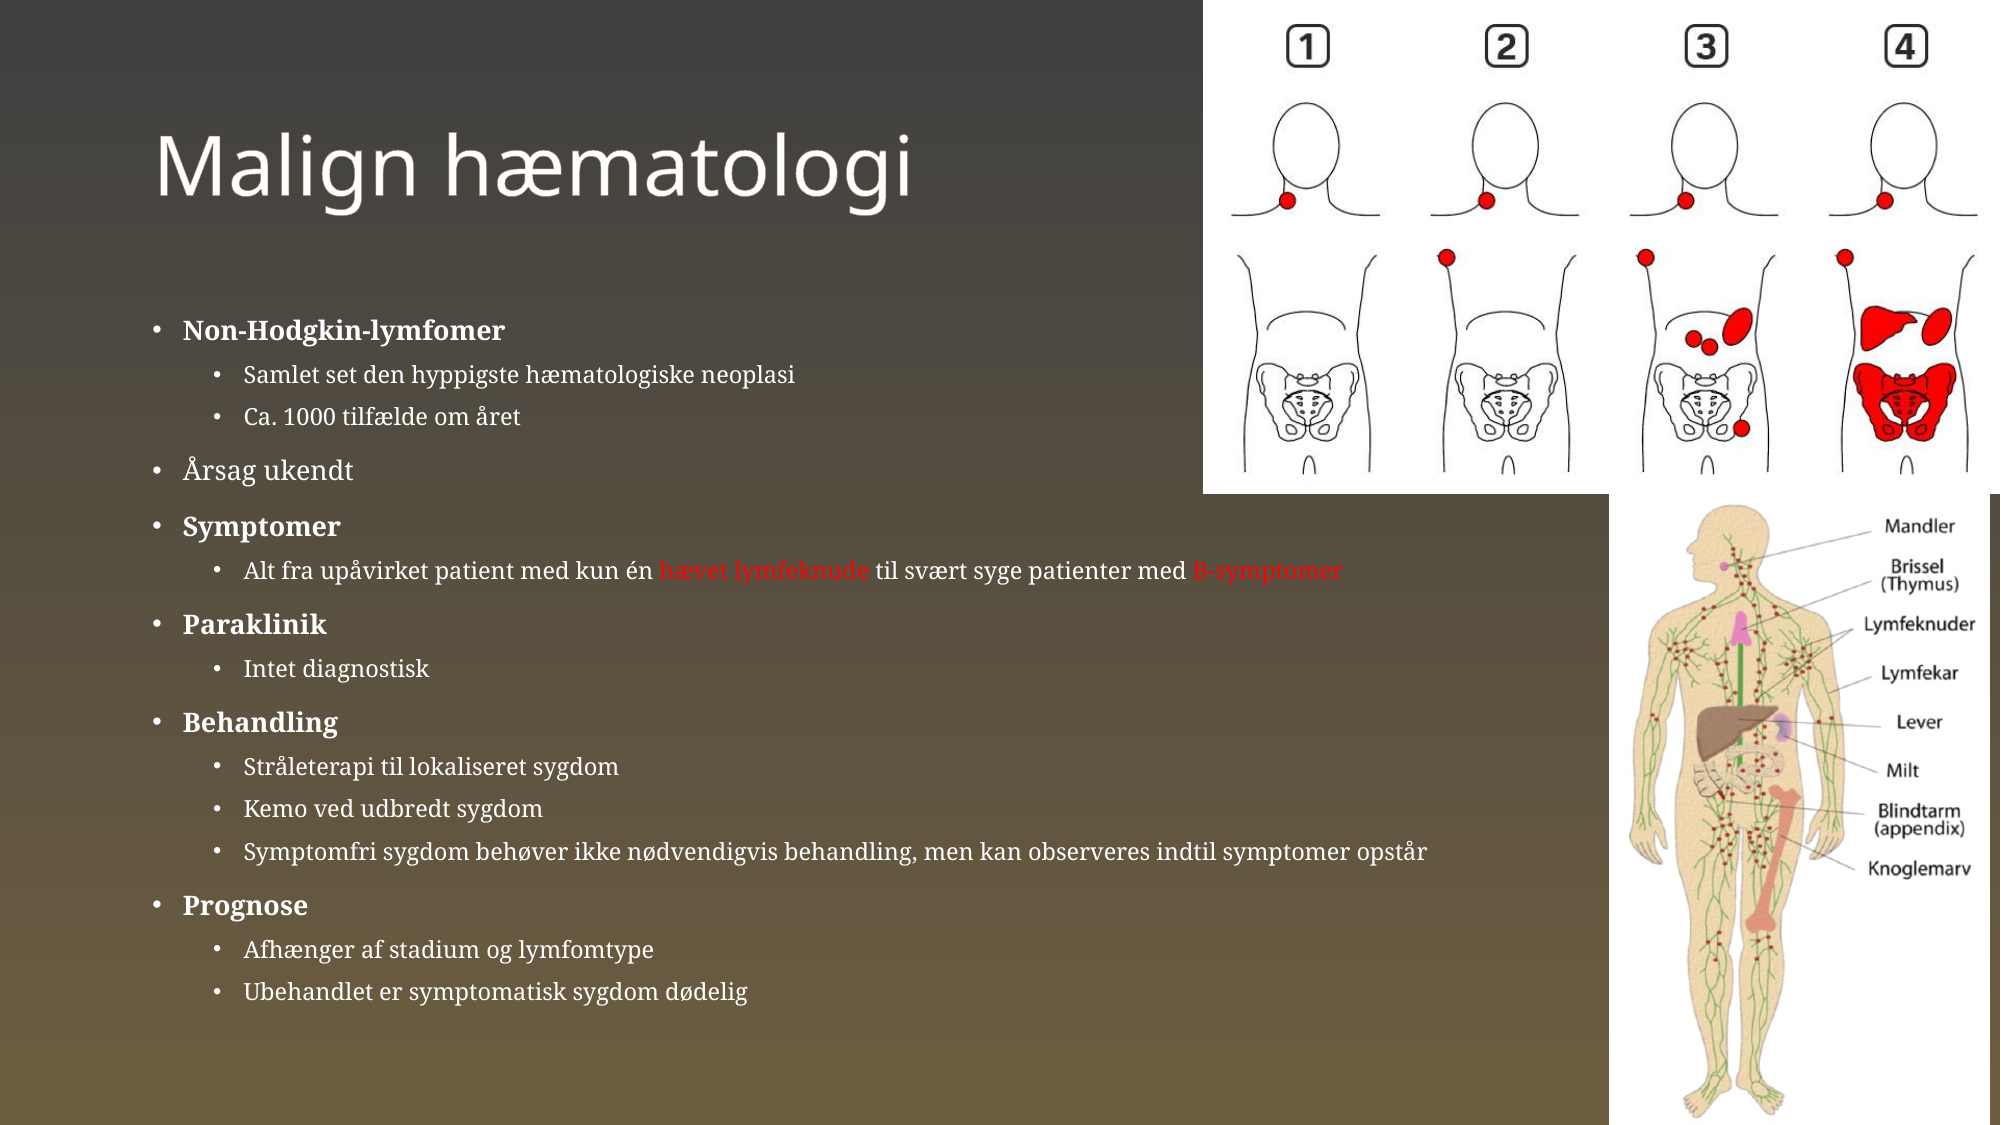

# Malign hæmatologi
Non-Hodgkin-lymfomer
Samlet set den hyppigste hæmatologiske neoplasi
Ca. 1000 tilfælde om året
Årsag ukendt
Symptomer
Alt fra upåvirket patient med kun én hævet lymfeknude til svært syge patienter med B-symptomer
Paraklinik
Intet diagnostisk
Behandling
Stråleterapi til lokaliseret sygdom
Kemo ved udbredt sygdom
Symptomfri sygdom behøver ikke nødvendigvis behandling, men kan observeres indtil symptomer opstår
Prognose
Afhænger af stadium og lymfomtype
Ubehandlet er symptomatisk sygdom dødelig